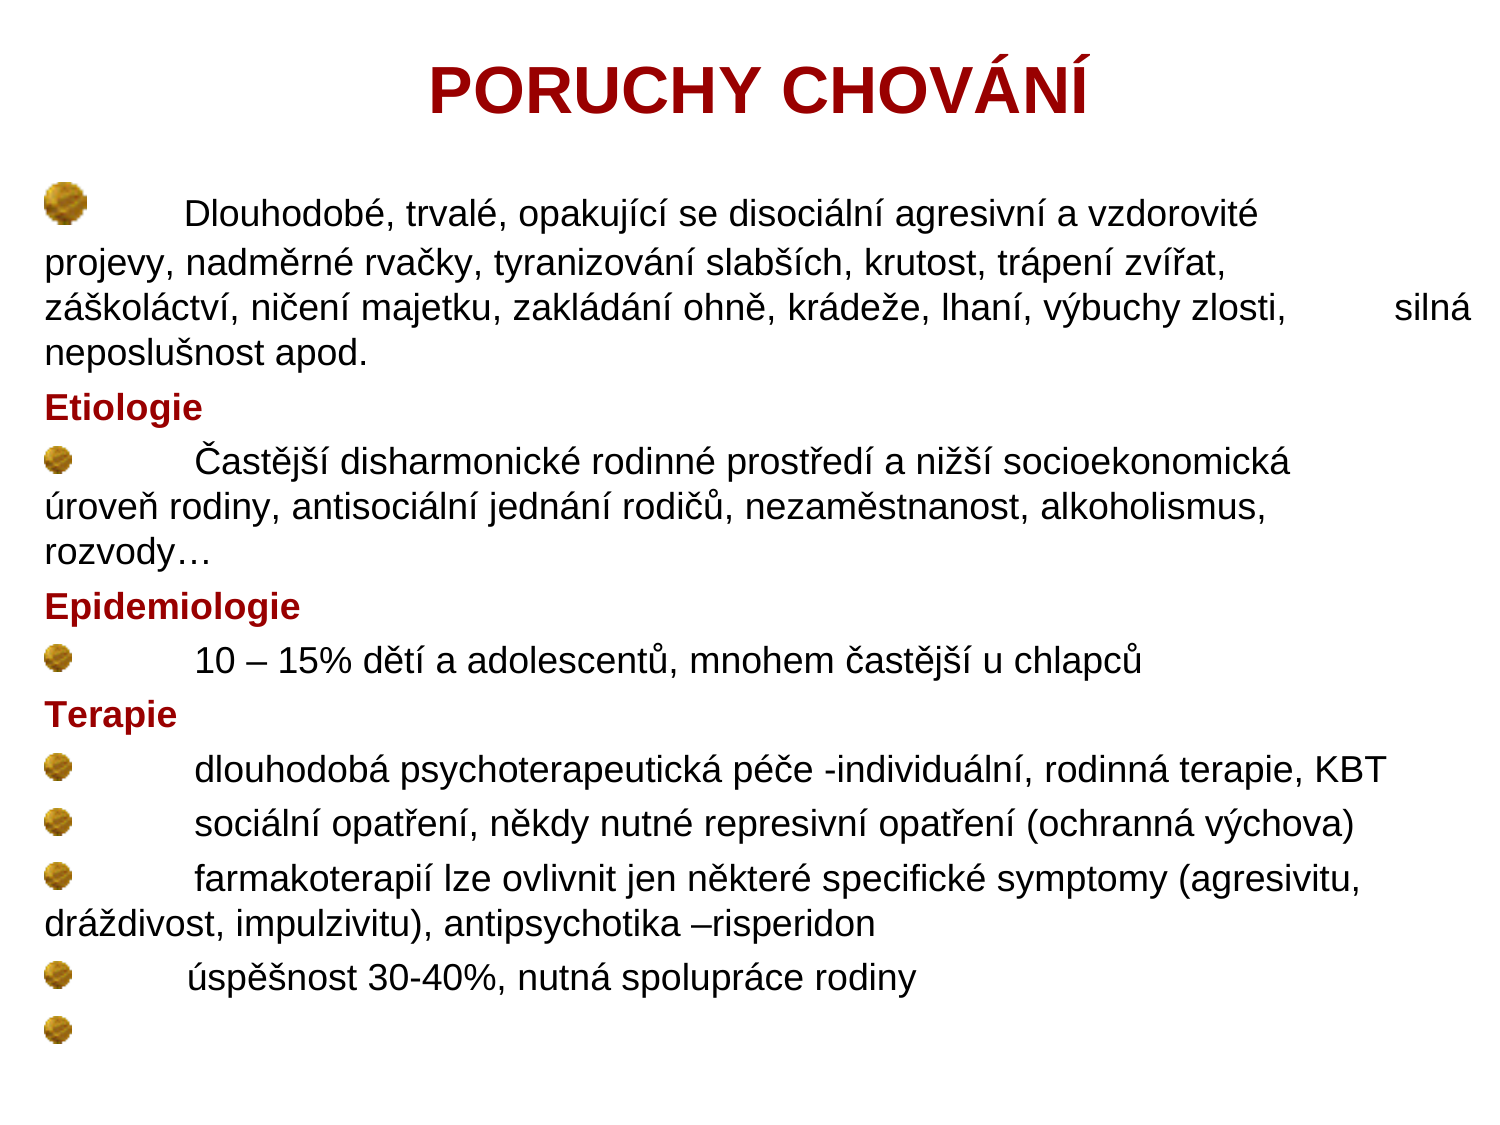

# PORUCHY CHOVÁNÍ
 Dlouhodobé, trvalé, opakující se disociální agresivní a vzdorovité 	projevy, nadměrné rvačky, tyranizování slabších, krutost, trápení zvířat, 	záškoláctví, ničení majetku, zakládání ohně, krádeže, lhaní, výbuchy zlosti, 	silná neposlušnost apod.
Etiologie
 	Častější disharmonické rodinné prostředí a nižší socioekonomická 	úroveň rodiny, antisociální jednání rodičů, nezaměstnanost, alkoholismus, 	rozvody…
Epidemiologie
 	10 – 15% dětí a adolescentů, mnohem častější u chlapců
Terapie
 	dlouhodobá psychoterapeutická péče -individuální, rodinná terapie, KBT
 	sociální opatření, někdy nutné represivní opatření (ochranná výchova)
 	farmakoterapií lze ovlivnit jen některé specifické symptomy (agresivitu, 	dráždivost, impulzivitu), antipsychotika –risperidon
 úspěšnost 30-40%, nutná spolupráce rodiny